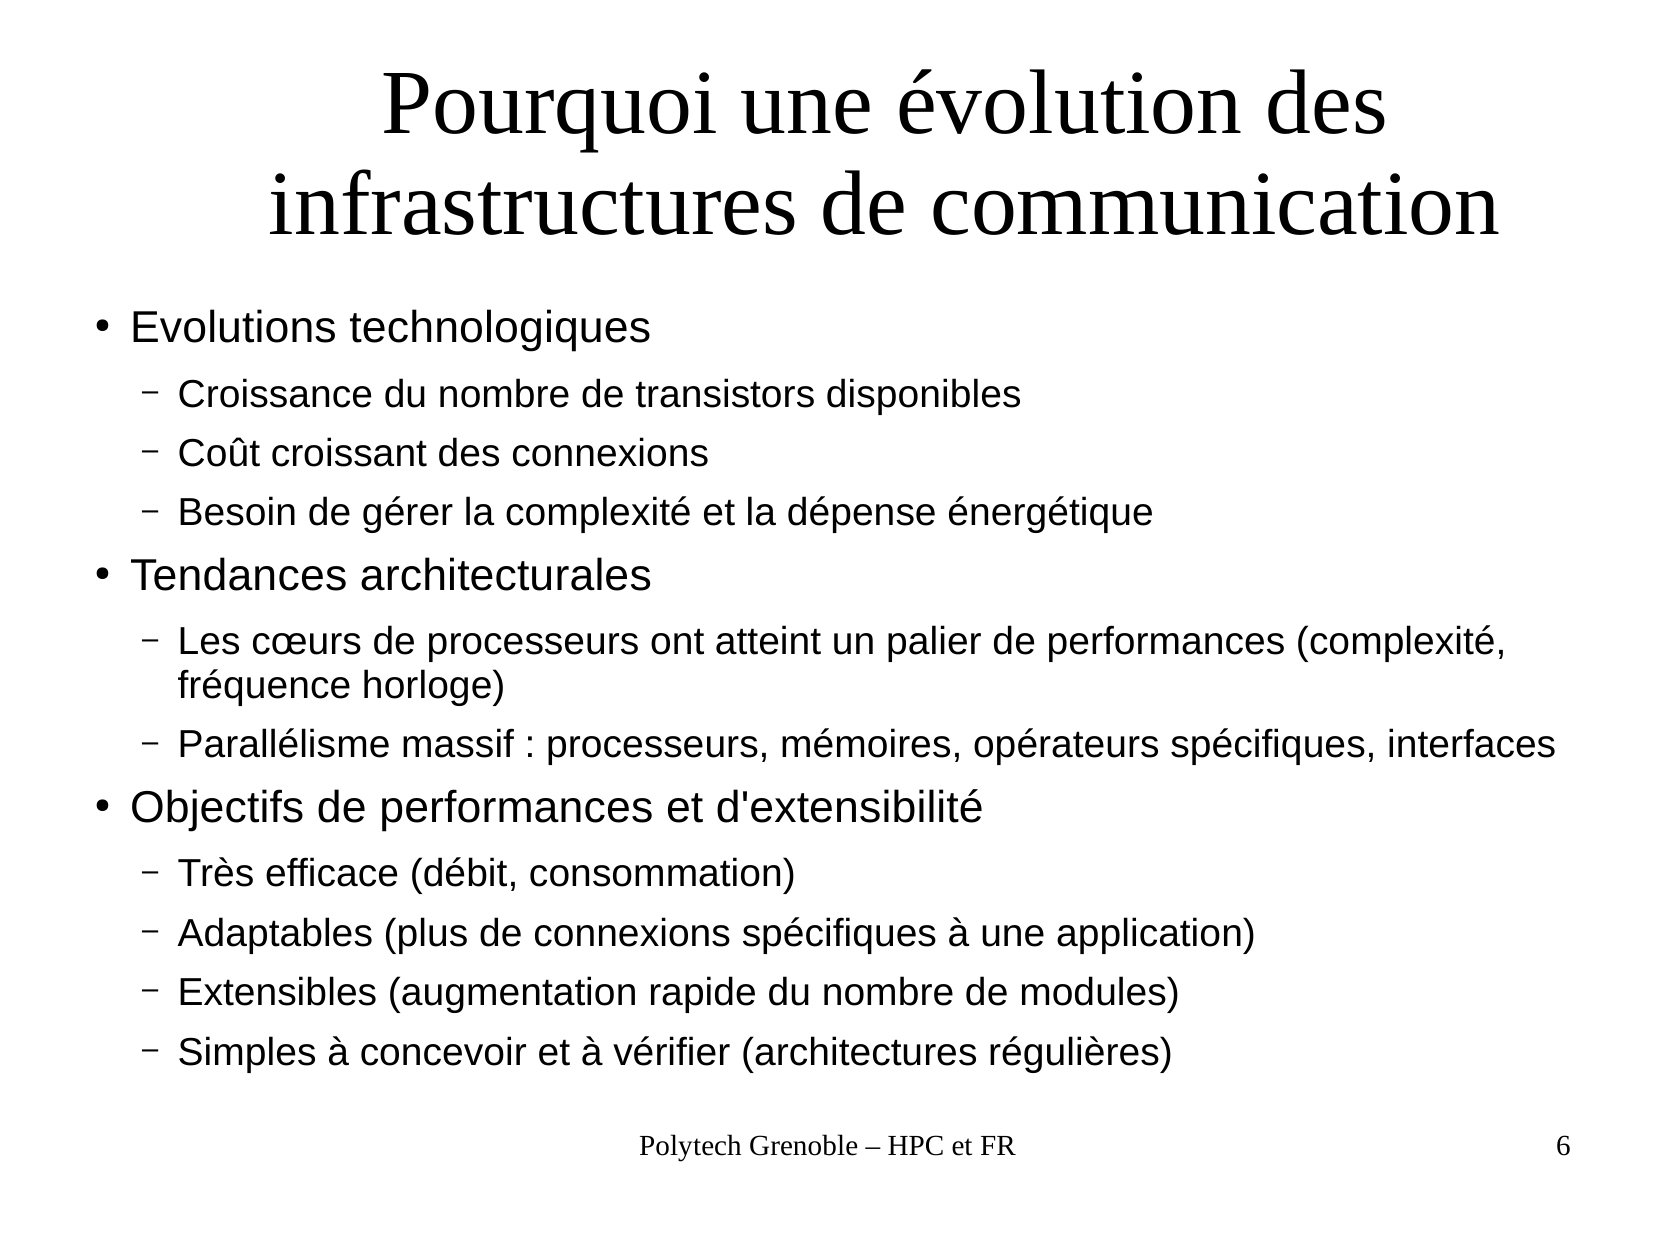

# Pourquoi une évolution des infrastructures de communication
Evolutions technologiques
Croissance du nombre de transistors disponibles
Coût croissant des connexions
Besoin de gérer la complexité et la dépense énergétique
Tendances architecturales
Les cœurs de processeurs ont atteint un palier de performances (complexité, fréquence horloge)
Parallélisme massif : processeurs, mémoires, opérateurs spécifiques, interfaces
Objectifs de performances et d'extensibilité
Très efficace (débit, consommation)
Adaptables (plus de connexions spécifiques à une application)
Extensibles (augmentation rapide du nombre de modules)
Simples à concevoir et à vérifier (architectures régulières)
Matthieu PAYET
6